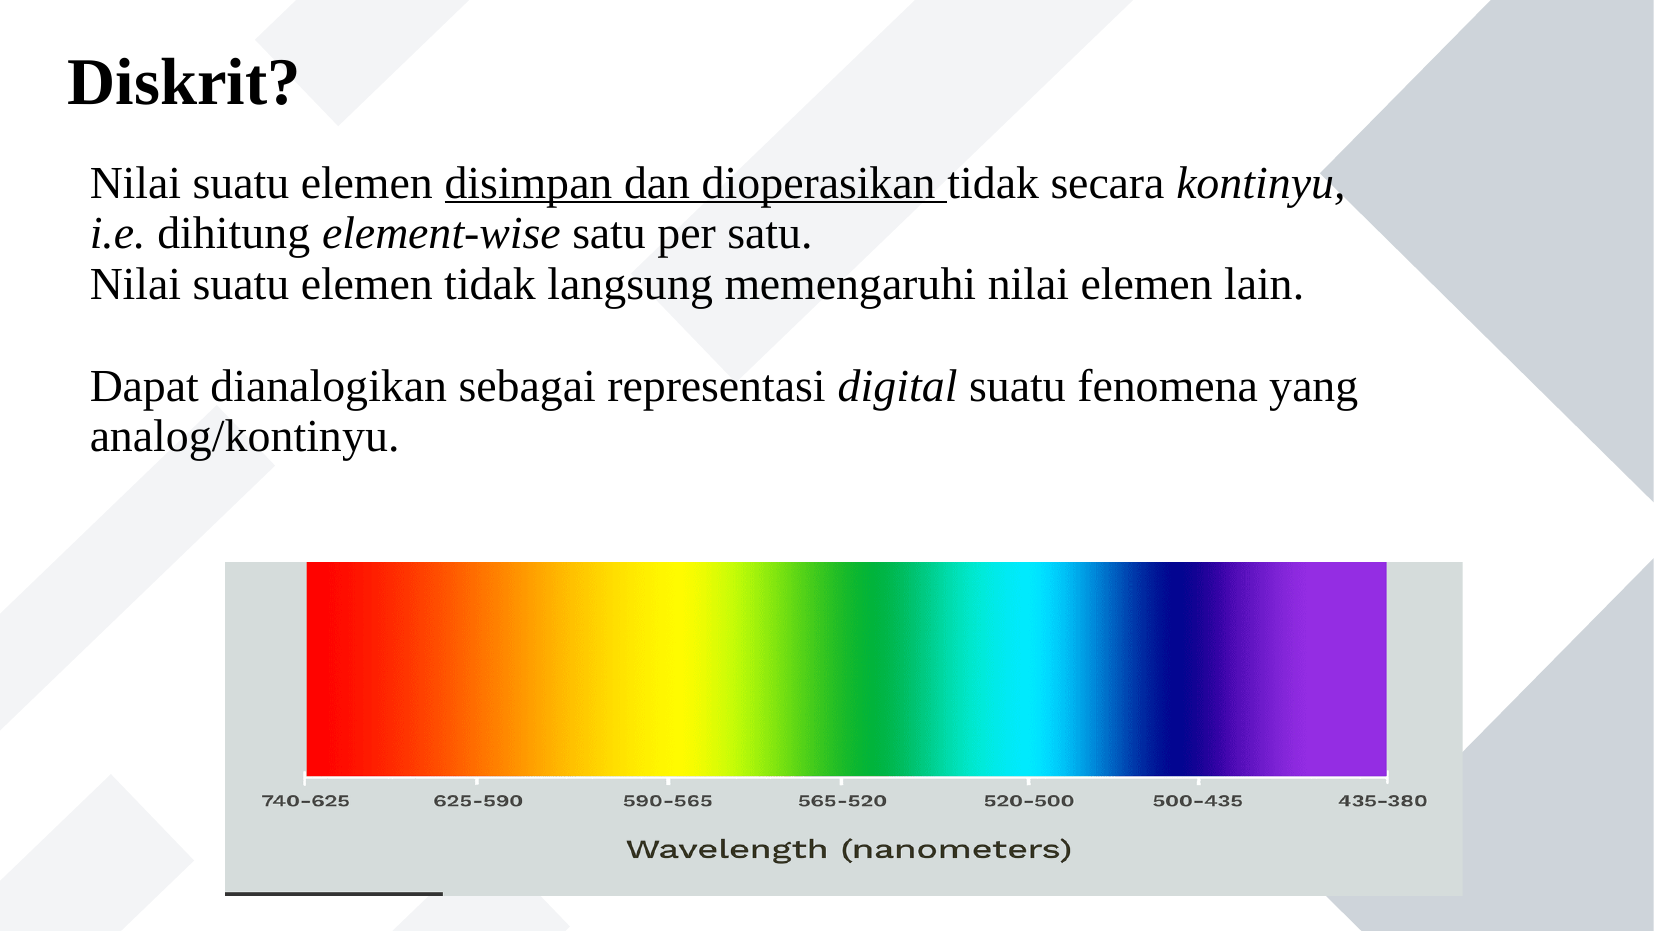

Diskrit?
Nilai suatu elemen disimpan dan dioperasikan tidak secara kontinyu,
i.e. dihitung element-wise satu per satu.
Nilai suatu elemen tidak langsung memengaruhi nilai elemen lain.
Dapat dianalogikan sebagai representasi digital suatu fenomena yang analog/kontinyu.